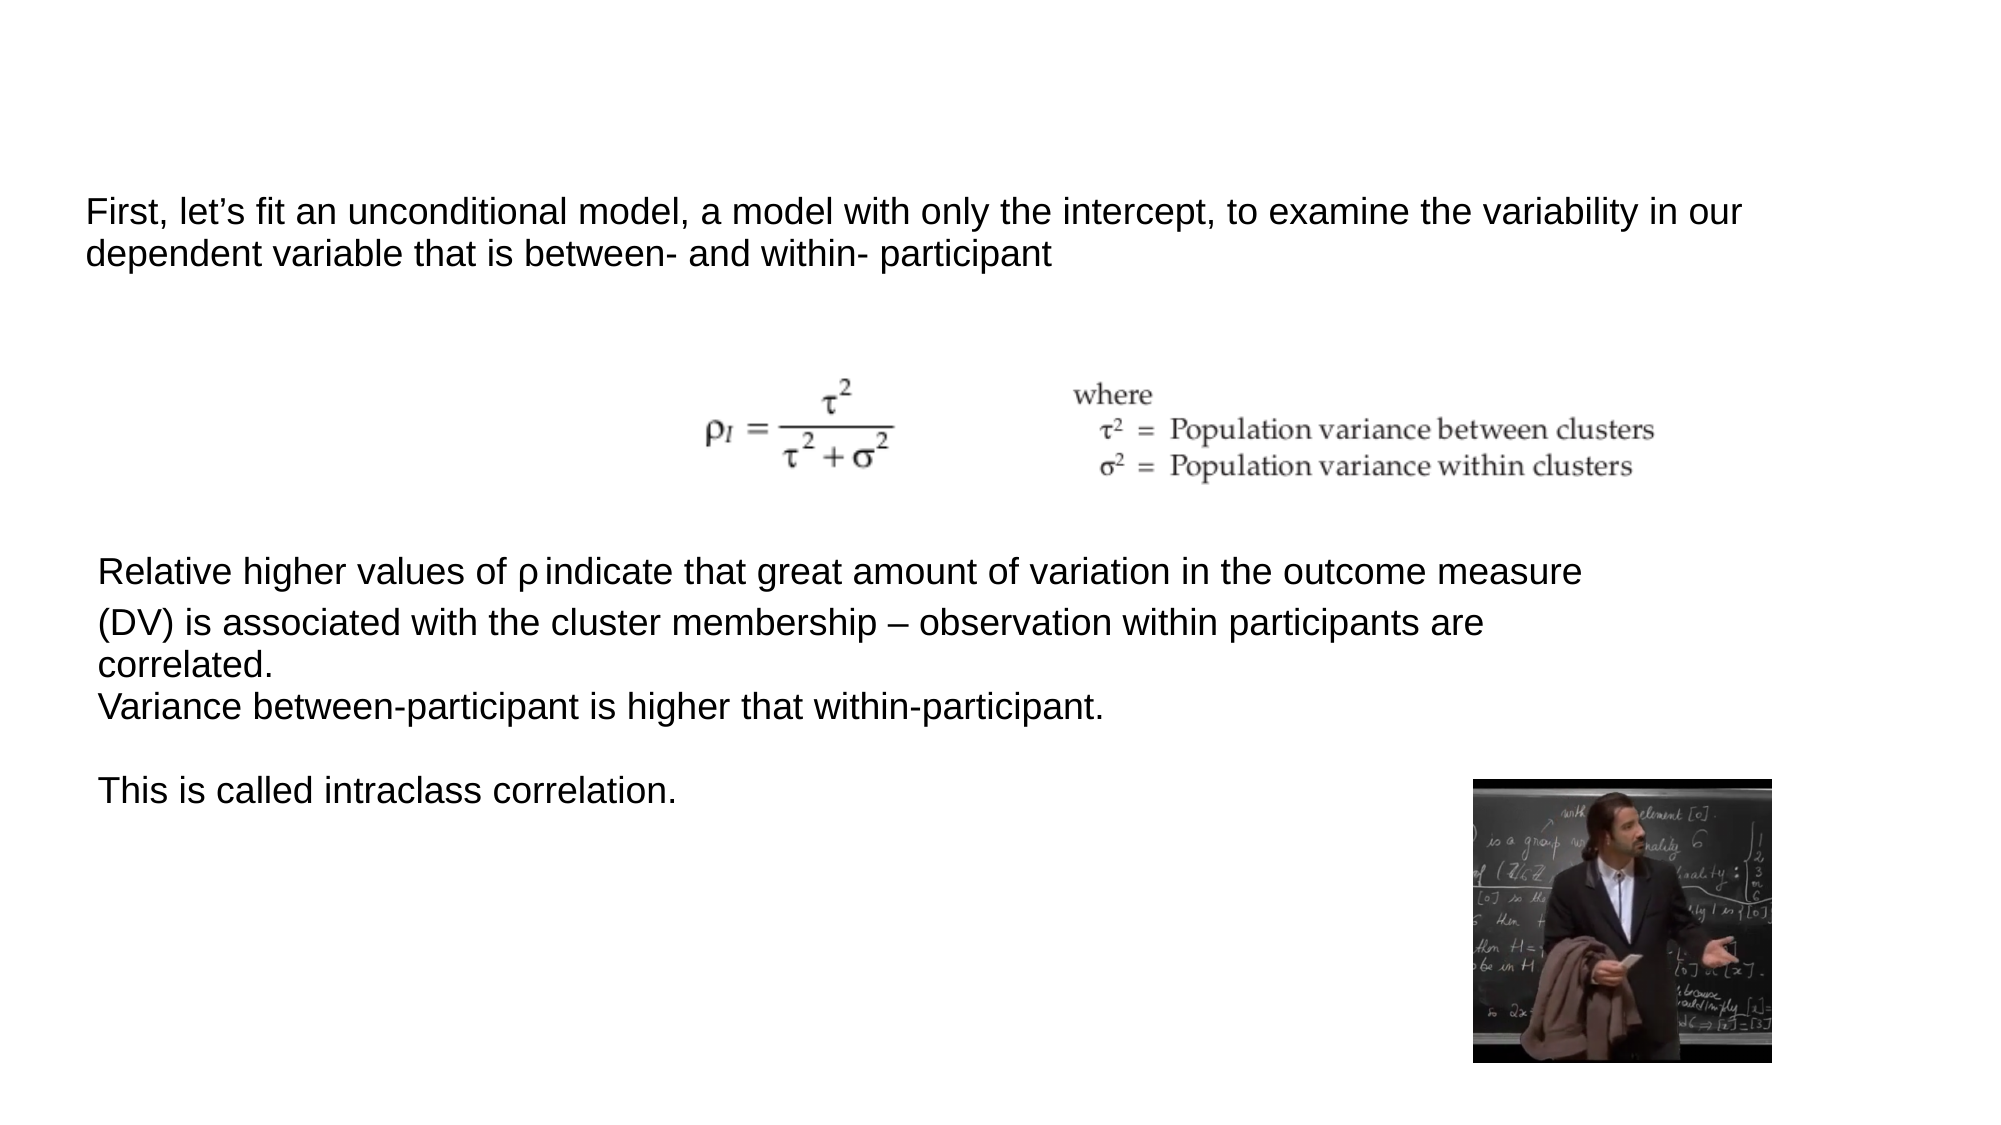

First, let’s fit an unconditional model, a model with only the intercept, to examine the variability in our dependent variable that is between- and within- participant
Relative higher values of ρ indicate that great amount of variation in the outcome measure (DV) is associated with the cluster membership – observation within participants are correlated.
Variance between-participant is higher that within-participant.
This is called intraclass correlation.